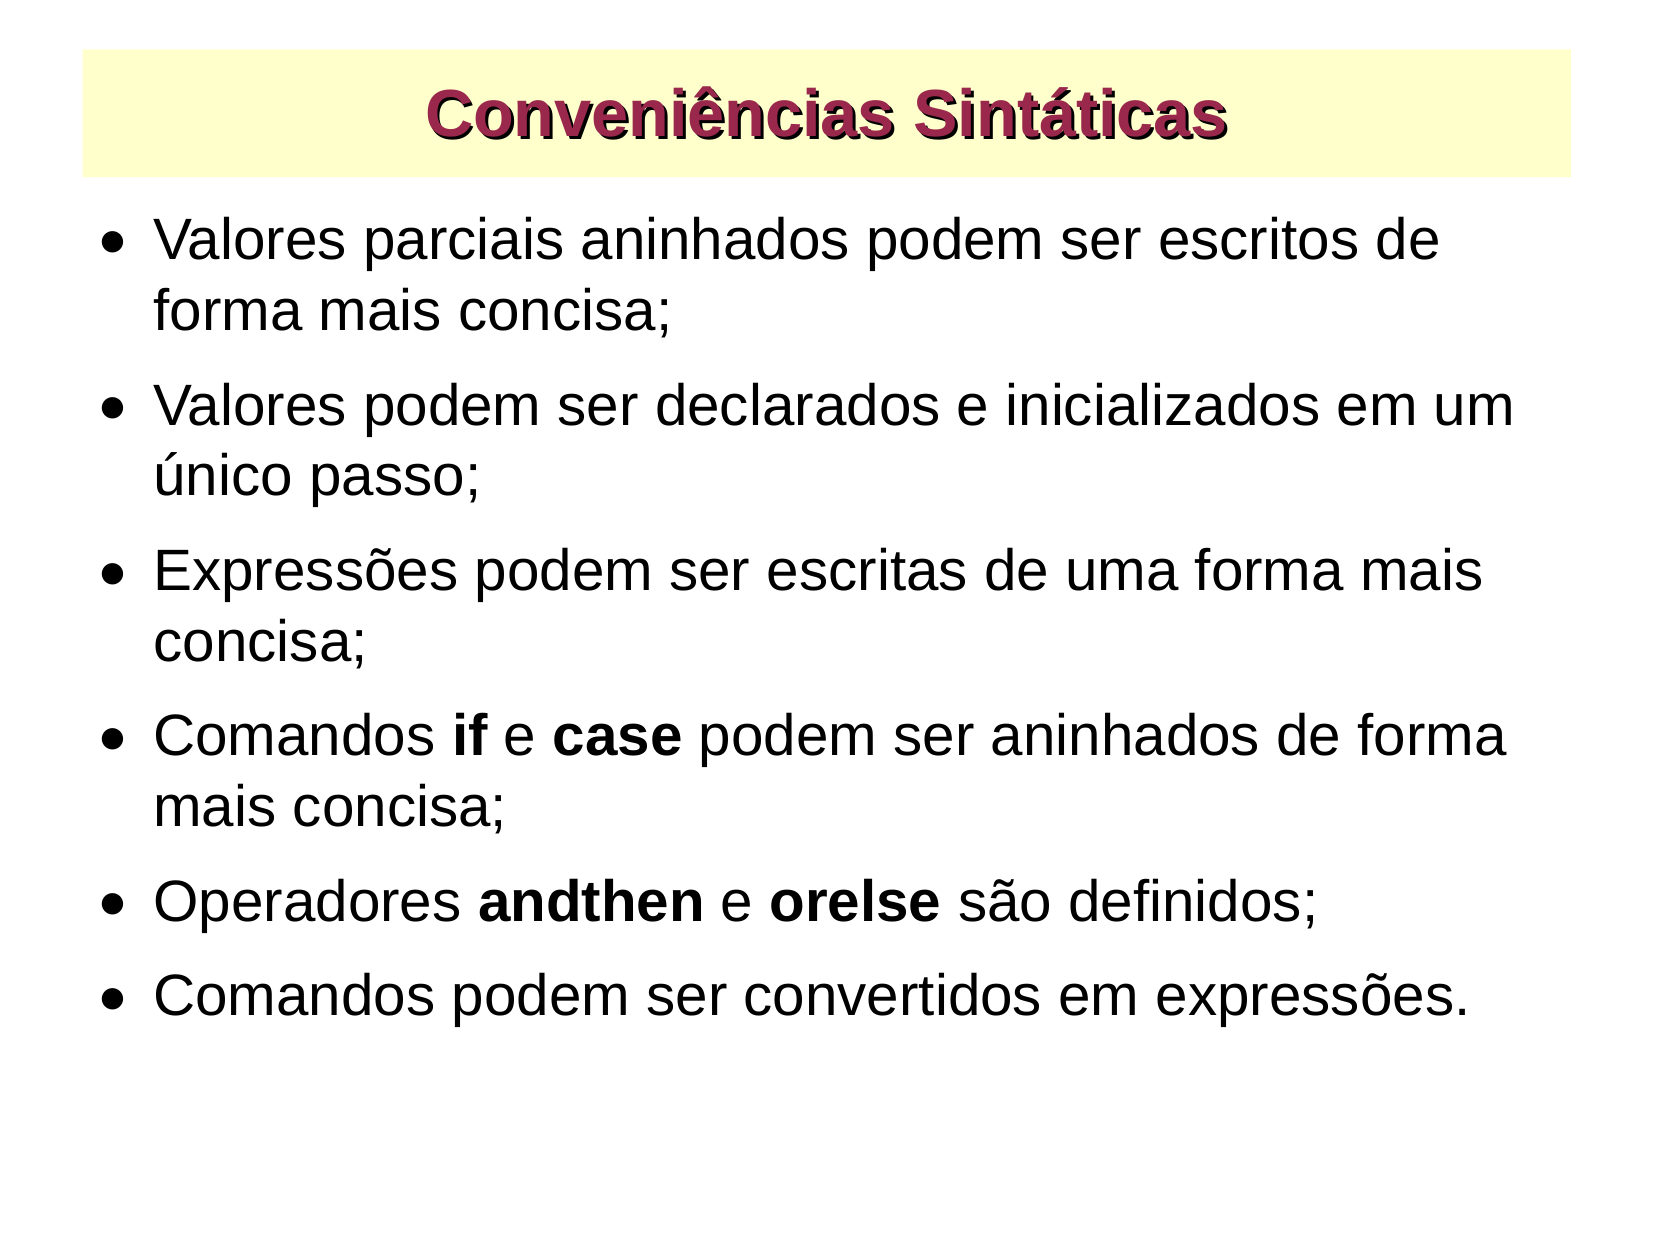

# Conveniências Sintáticas
Valores parciais aninhados podem ser escritos de forma mais concisa;
Valores podem ser declarados e inicializados em um único passo;
Expressões podem ser escritas de uma forma mais concisa;
Comandos if e case podem ser aninhados de forma mais concisa;
Operadores andthen e orelse são definidos;
Comandos podem ser convertidos em expressões.